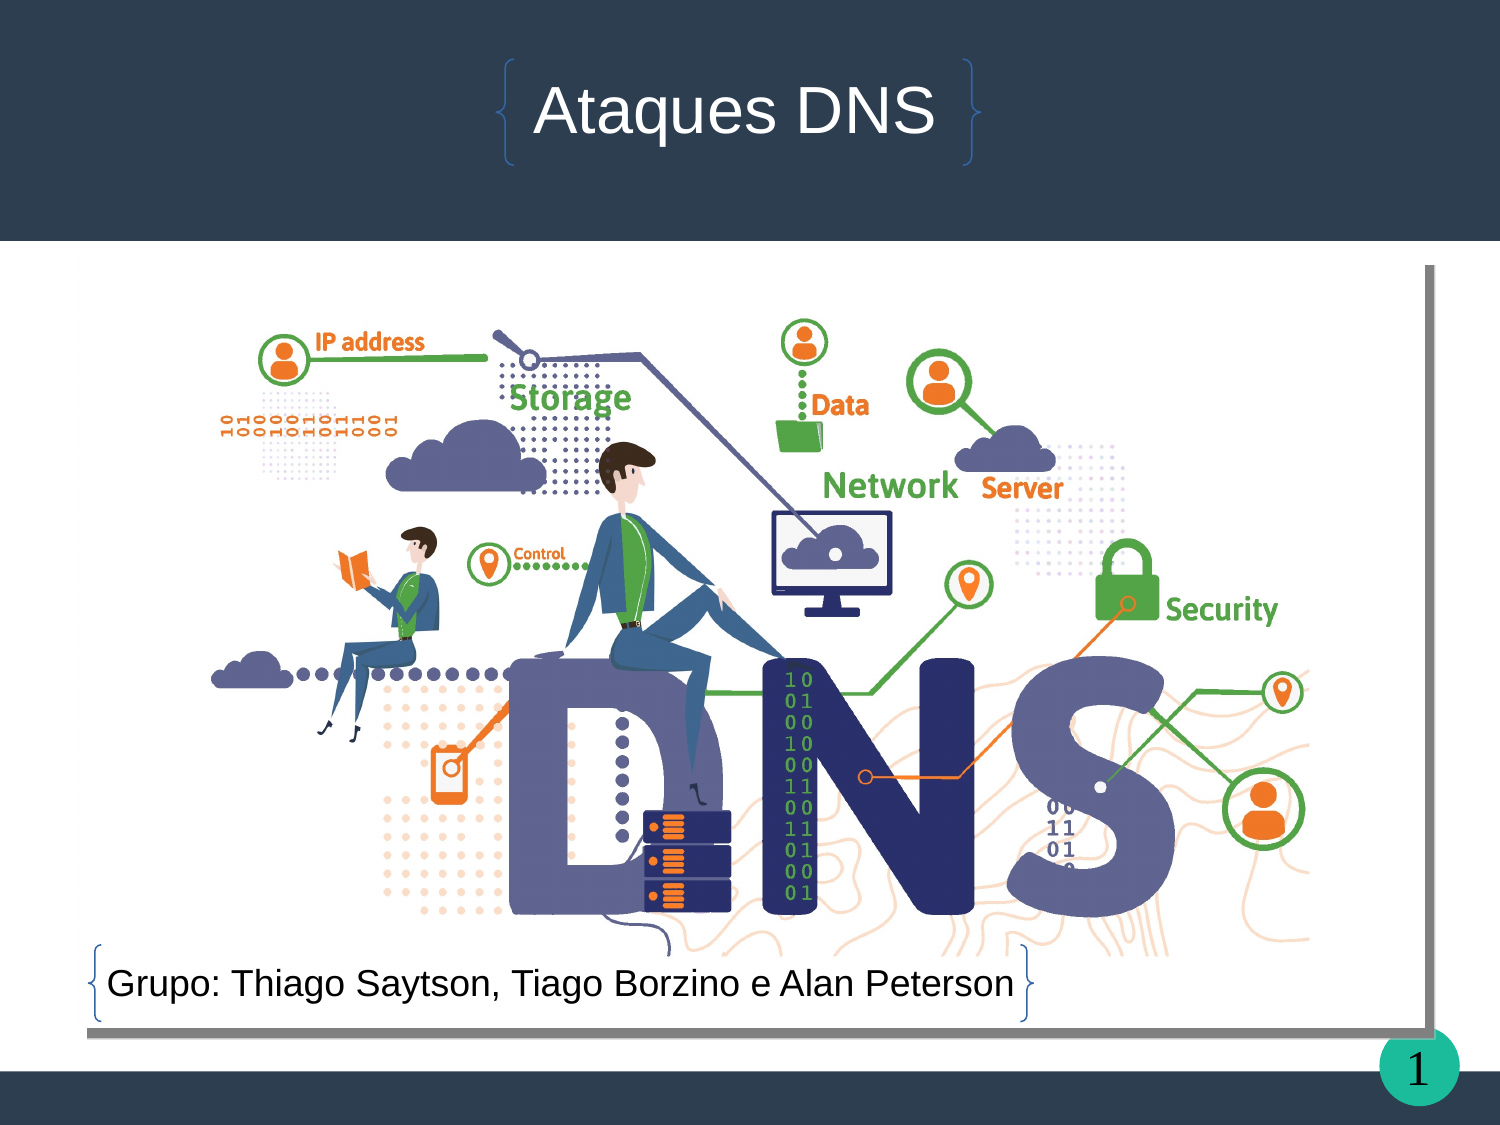

# Ataques DNS
Grupo: Thiago Saytson, Tiago Borzino e Alan Peterson